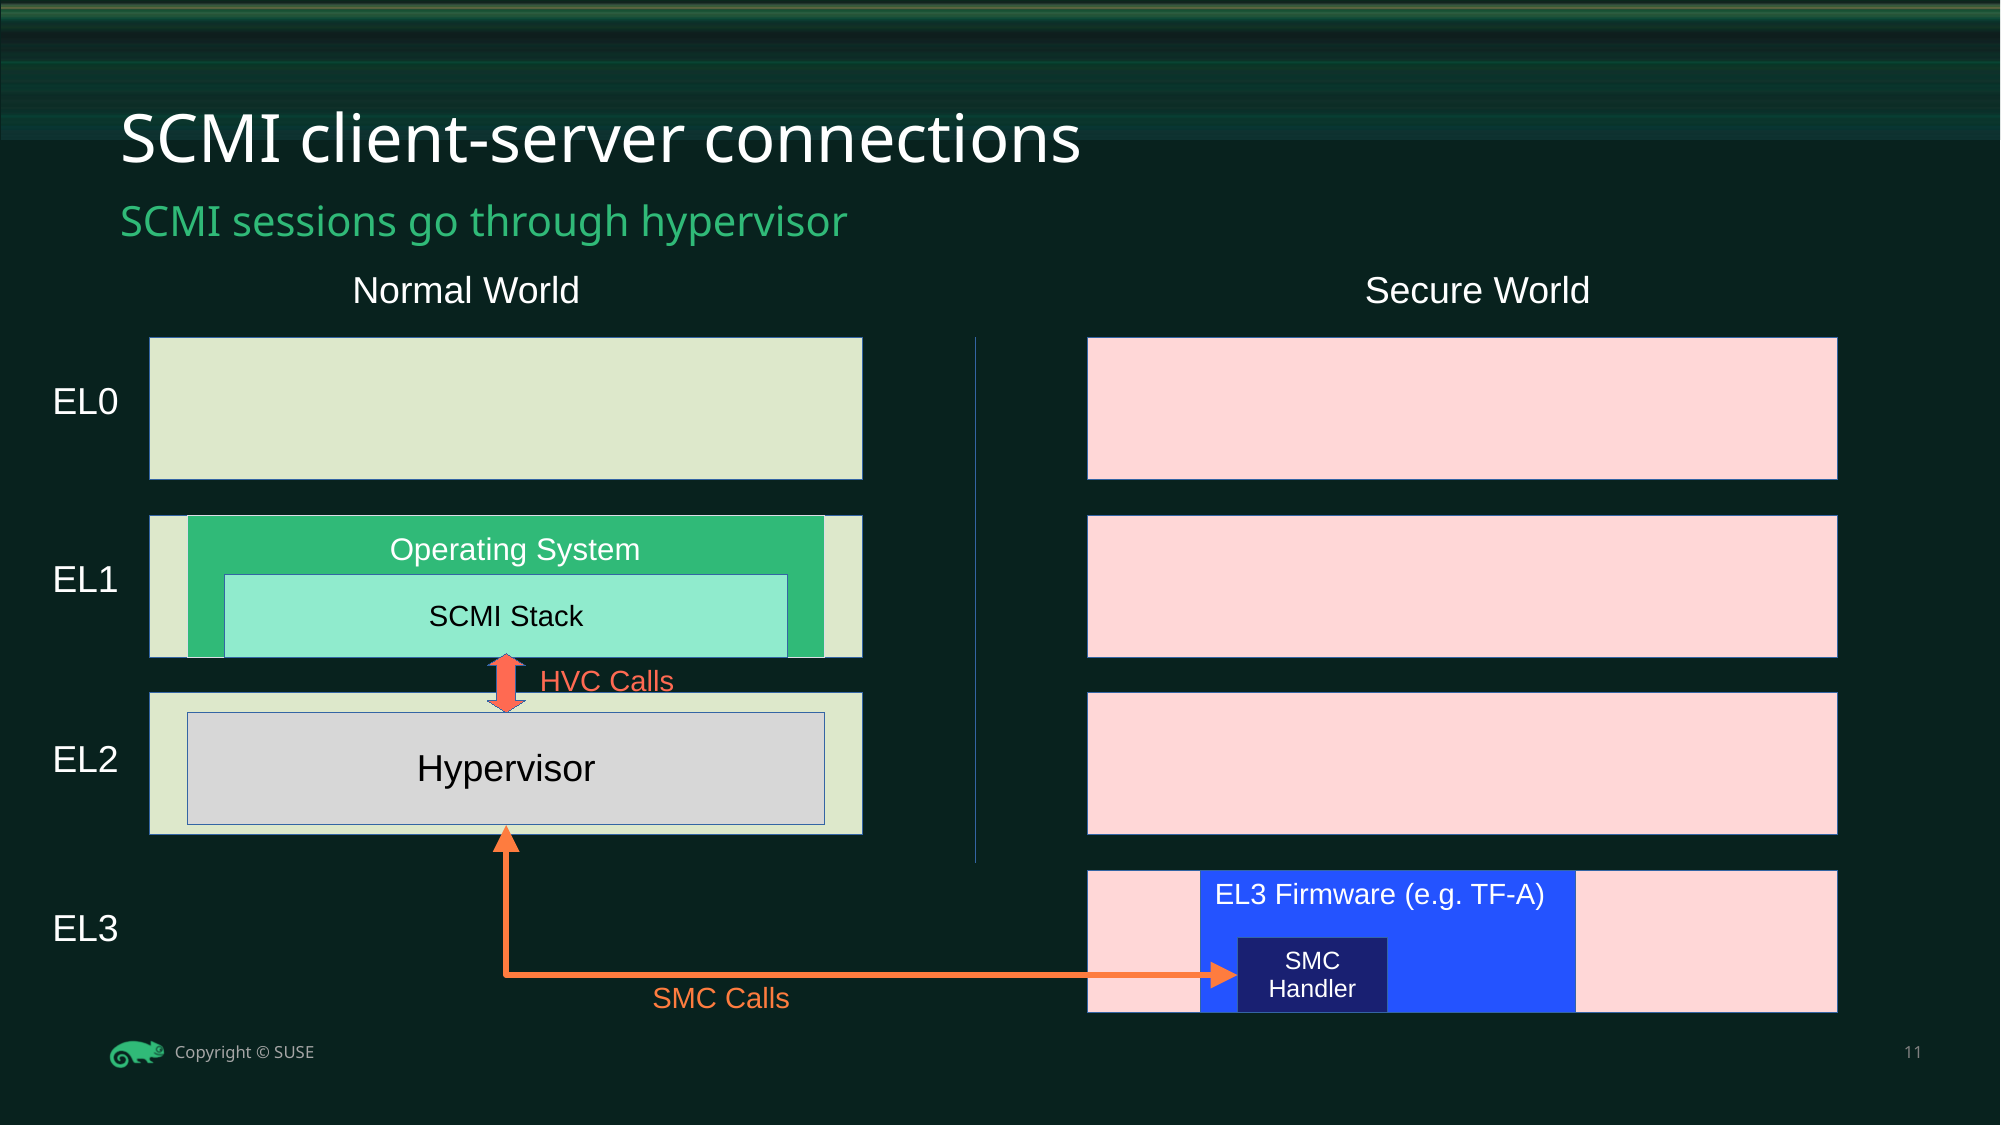

SCMI client-server connections
# SCMI sessions go through hypervisor
Normal World
Secure World
EL0
Operating System
EL1
SCMI Stack
HVC Calls
Hypervisor
EL2
EL3 Firmware (e.g. TF-A)
EL3
SMC
Handler
SMC Calls
11